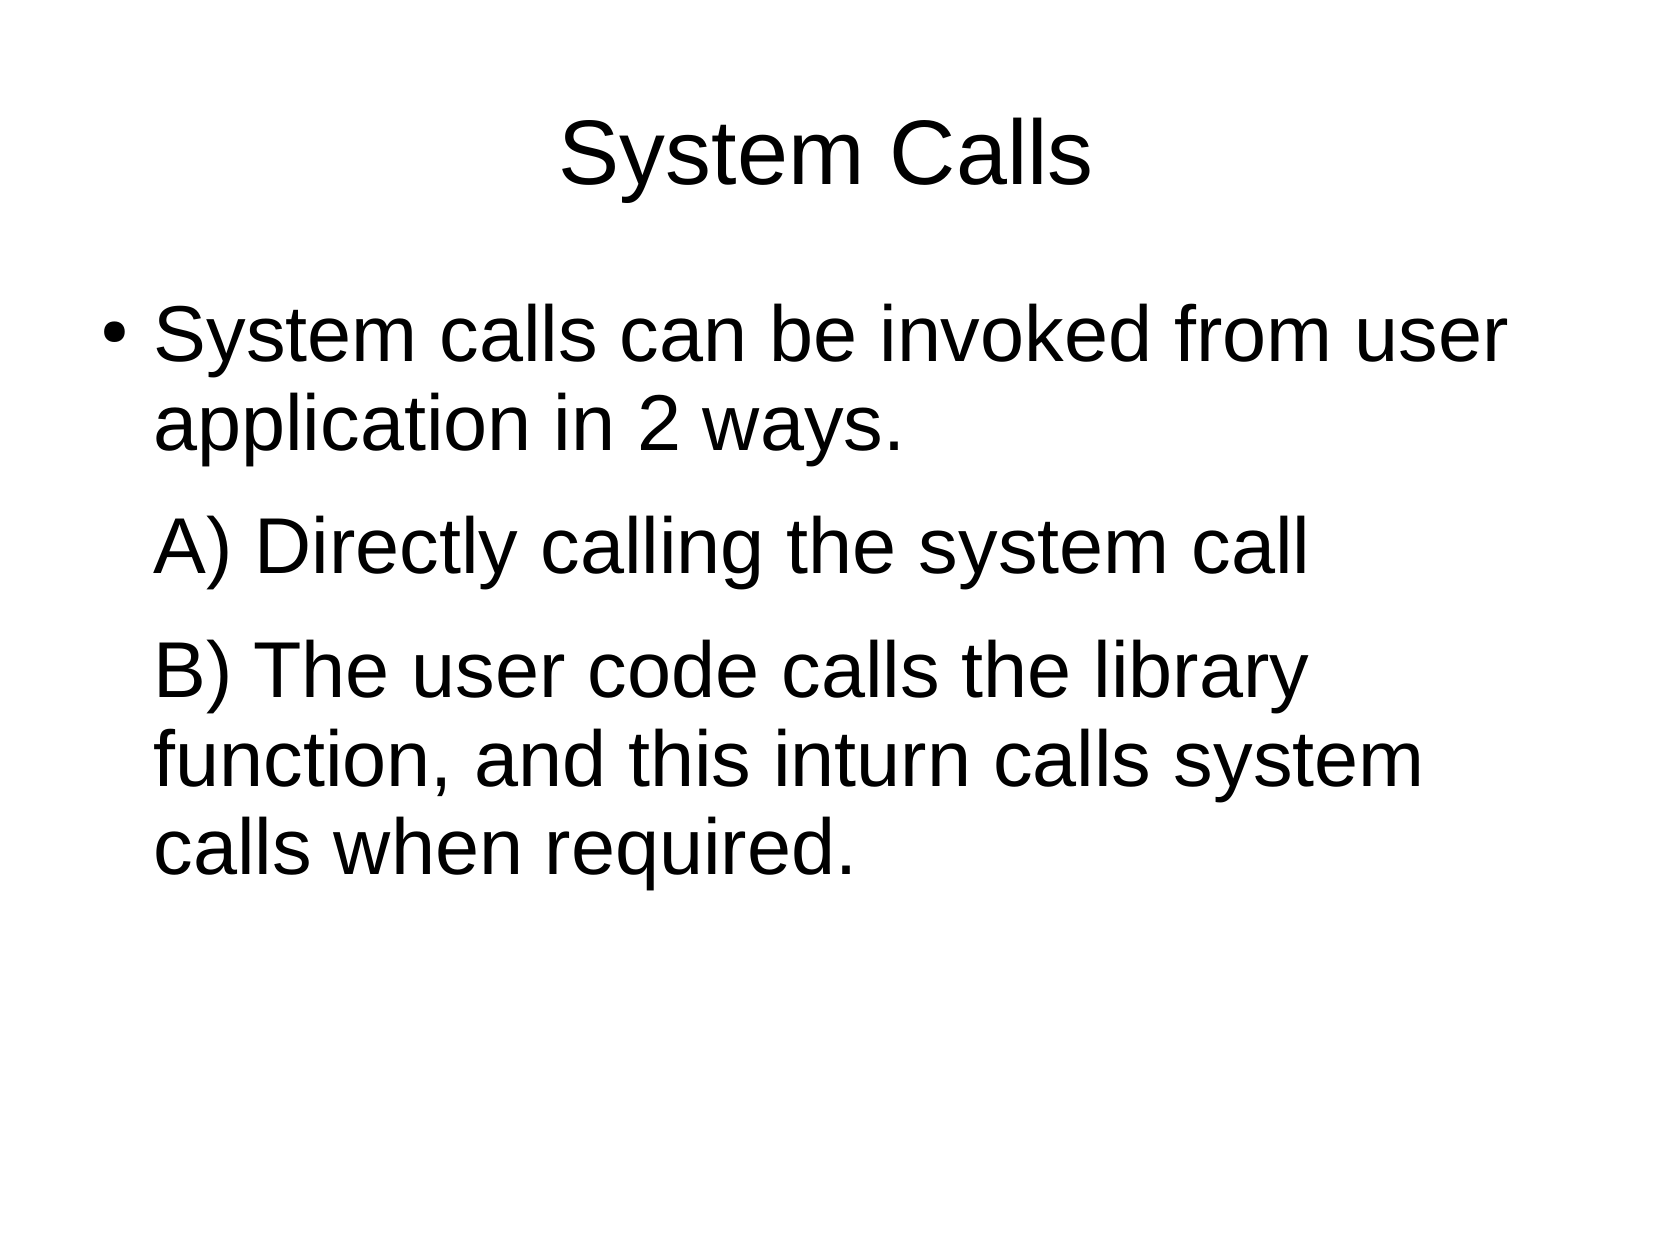

# System Calls
System calls can be invoked from user application in 2 ways.
A) Directly calling the system call
B) The user code calls the library function, and this inturn calls system calls when required.